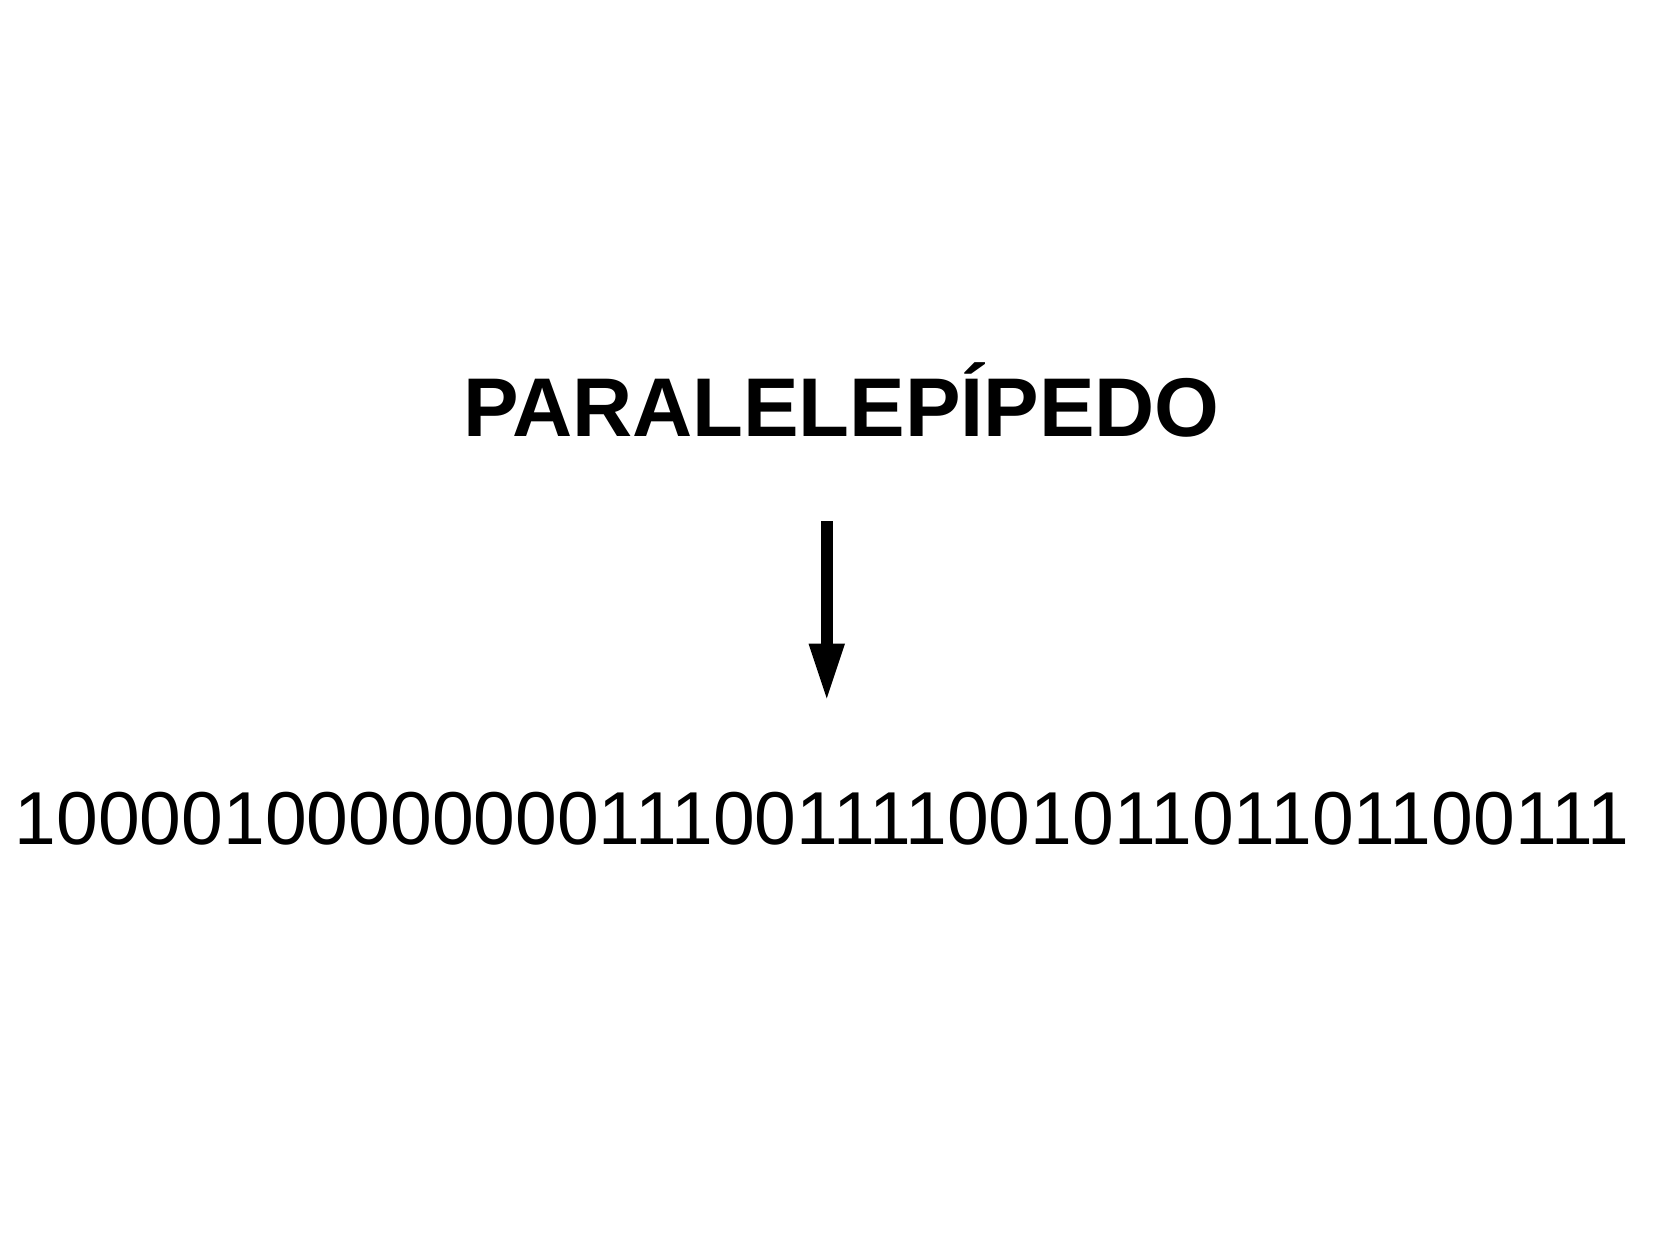

| | | | | | | | |
| --- | --- | --- | --- | --- | --- | --- | --- |
| | | | | | | | 14 |
PARALELEPÍPEDO
1000010000000011100111100101101101100111